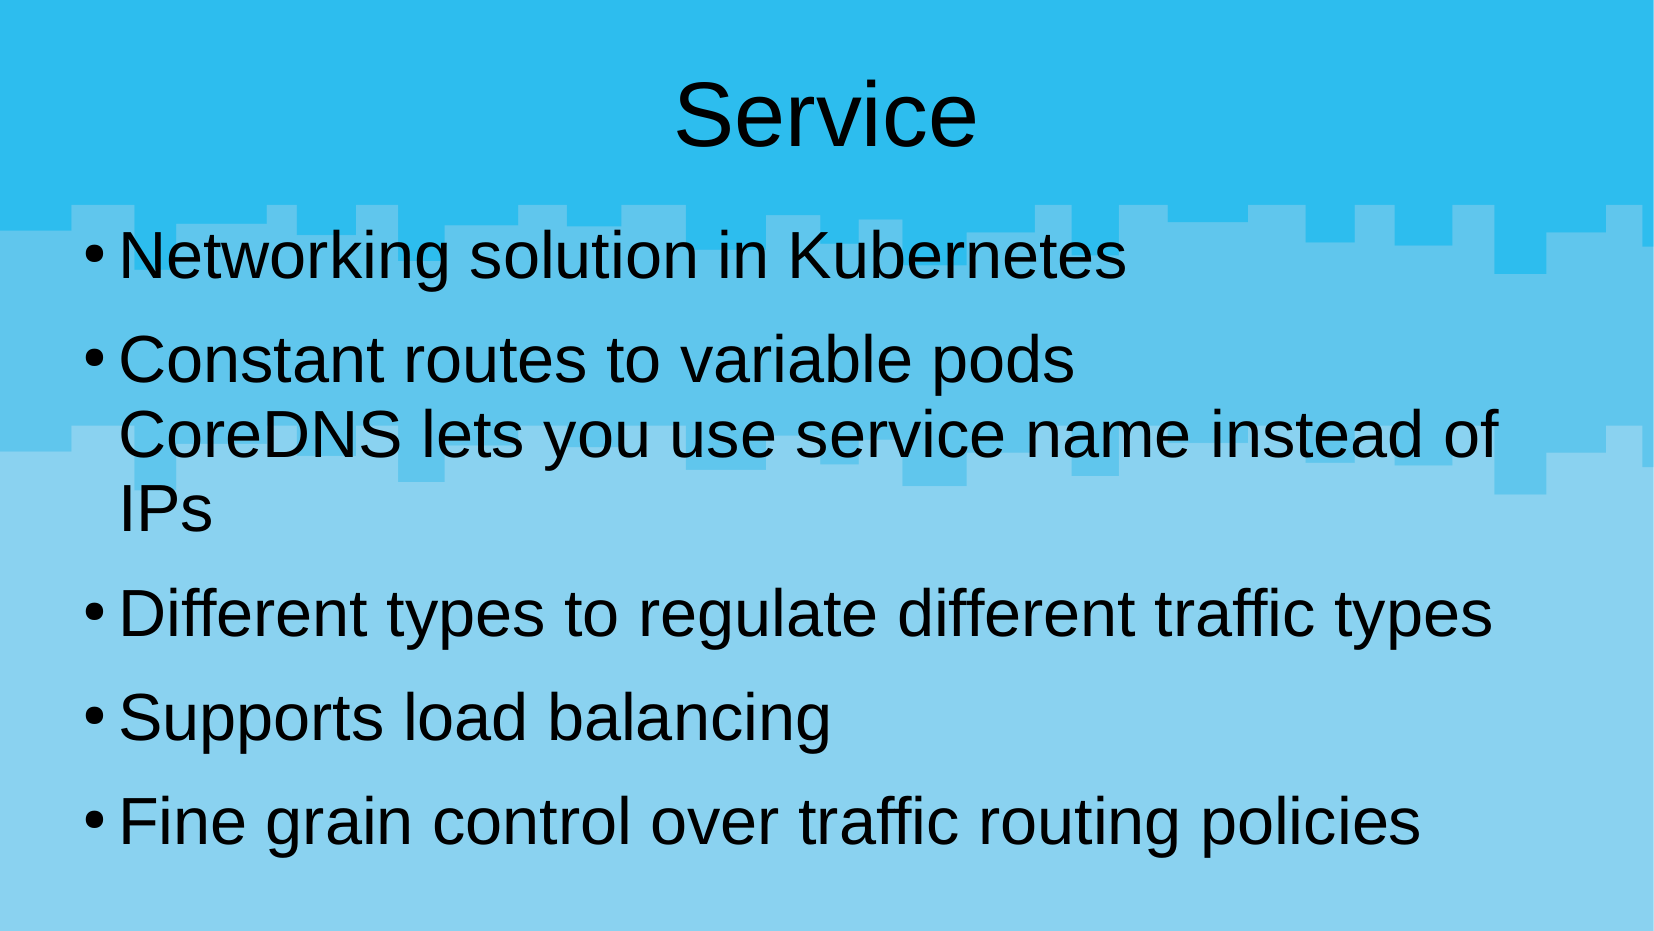

# Service
Networking solution in Kubernetes
Constant routes to variable pods
CoreDNS lets you use service name instead of IPs
Different types to regulate different traffic types
Supports load balancing
Fine grain control over traffic routing policies